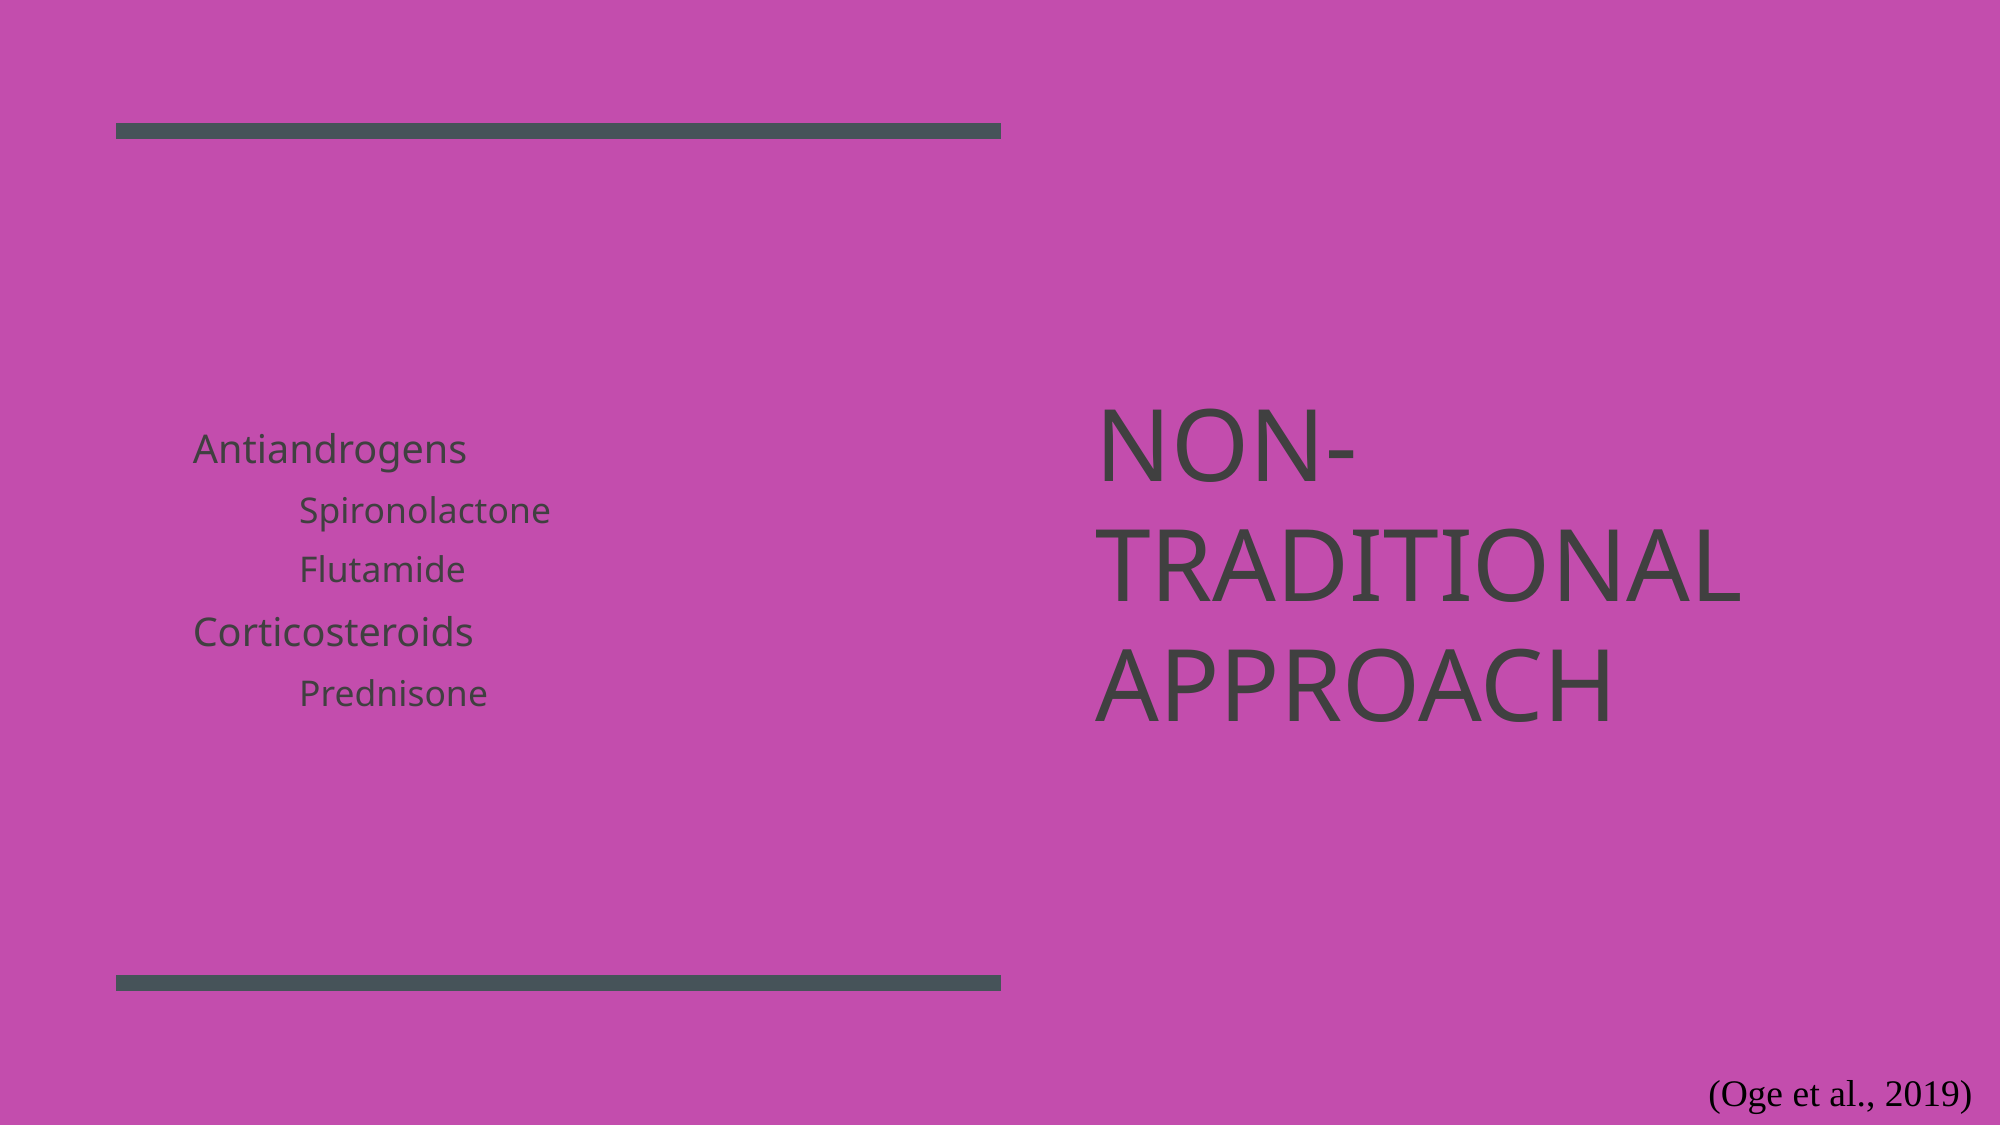

# Non-traditional approach
Antiandrogens
Spironolactone
Flutamide
Corticosteroids
Prednisone
(Oge et al., 2019)